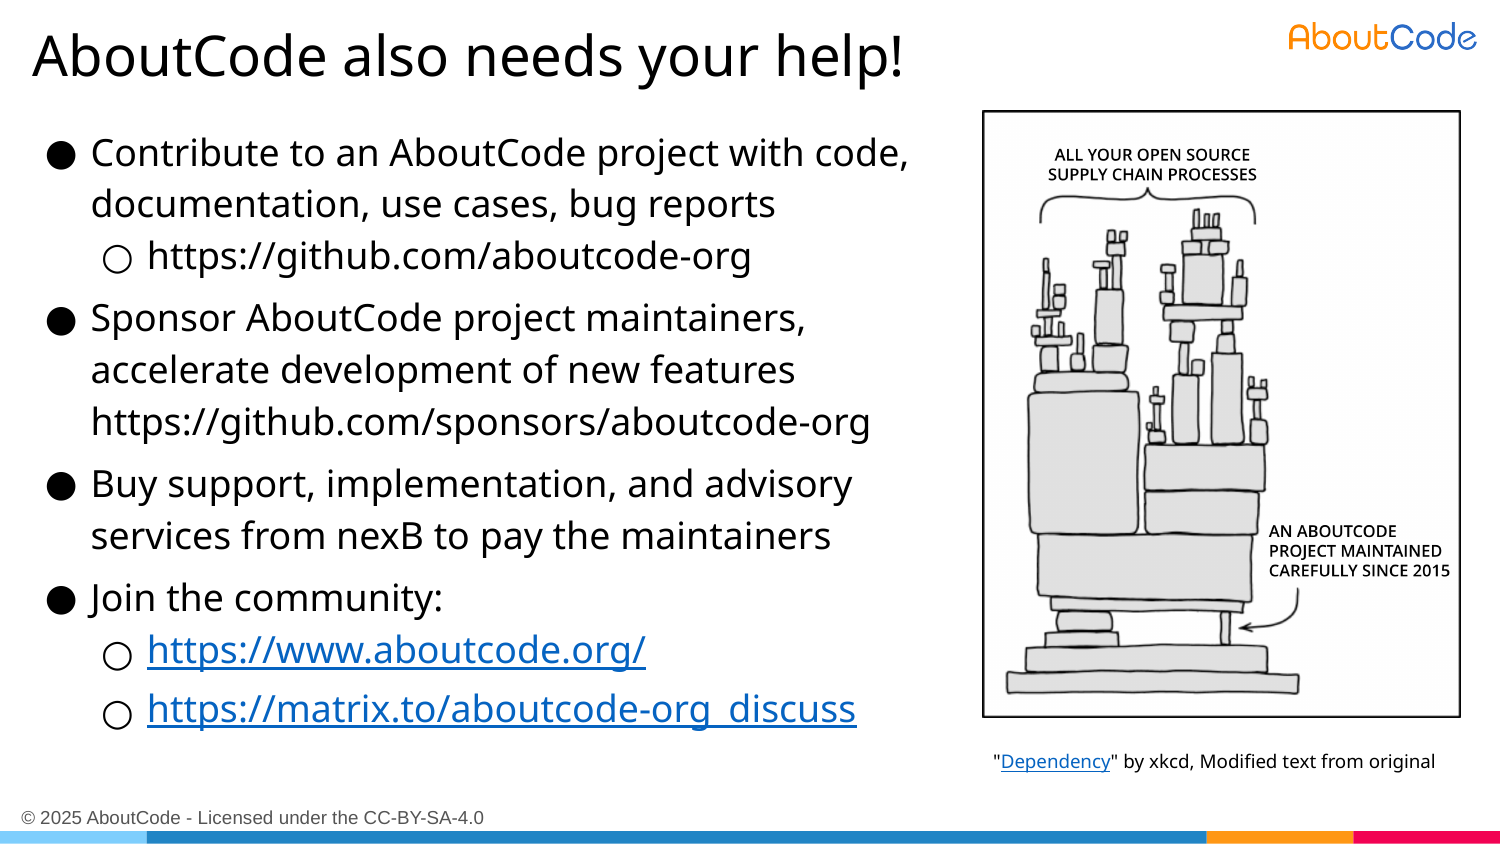

# AboutCode also needs your help!
Contribute to an AboutCode project with code, documentation, use cases, bug reports
https://github.com/aboutcode-org
Sponsor AboutCode project maintainers, accelerate development of new features https://github.com/sponsors/aboutcode-org
Buy support, implementation, and advisory services from nexB to pay the maintainers
Join the community:
https://www.aboutcode.org/
https://matrix.to/aboutcode-org_discuss
"Dependency" by xkcd, Modified text from original